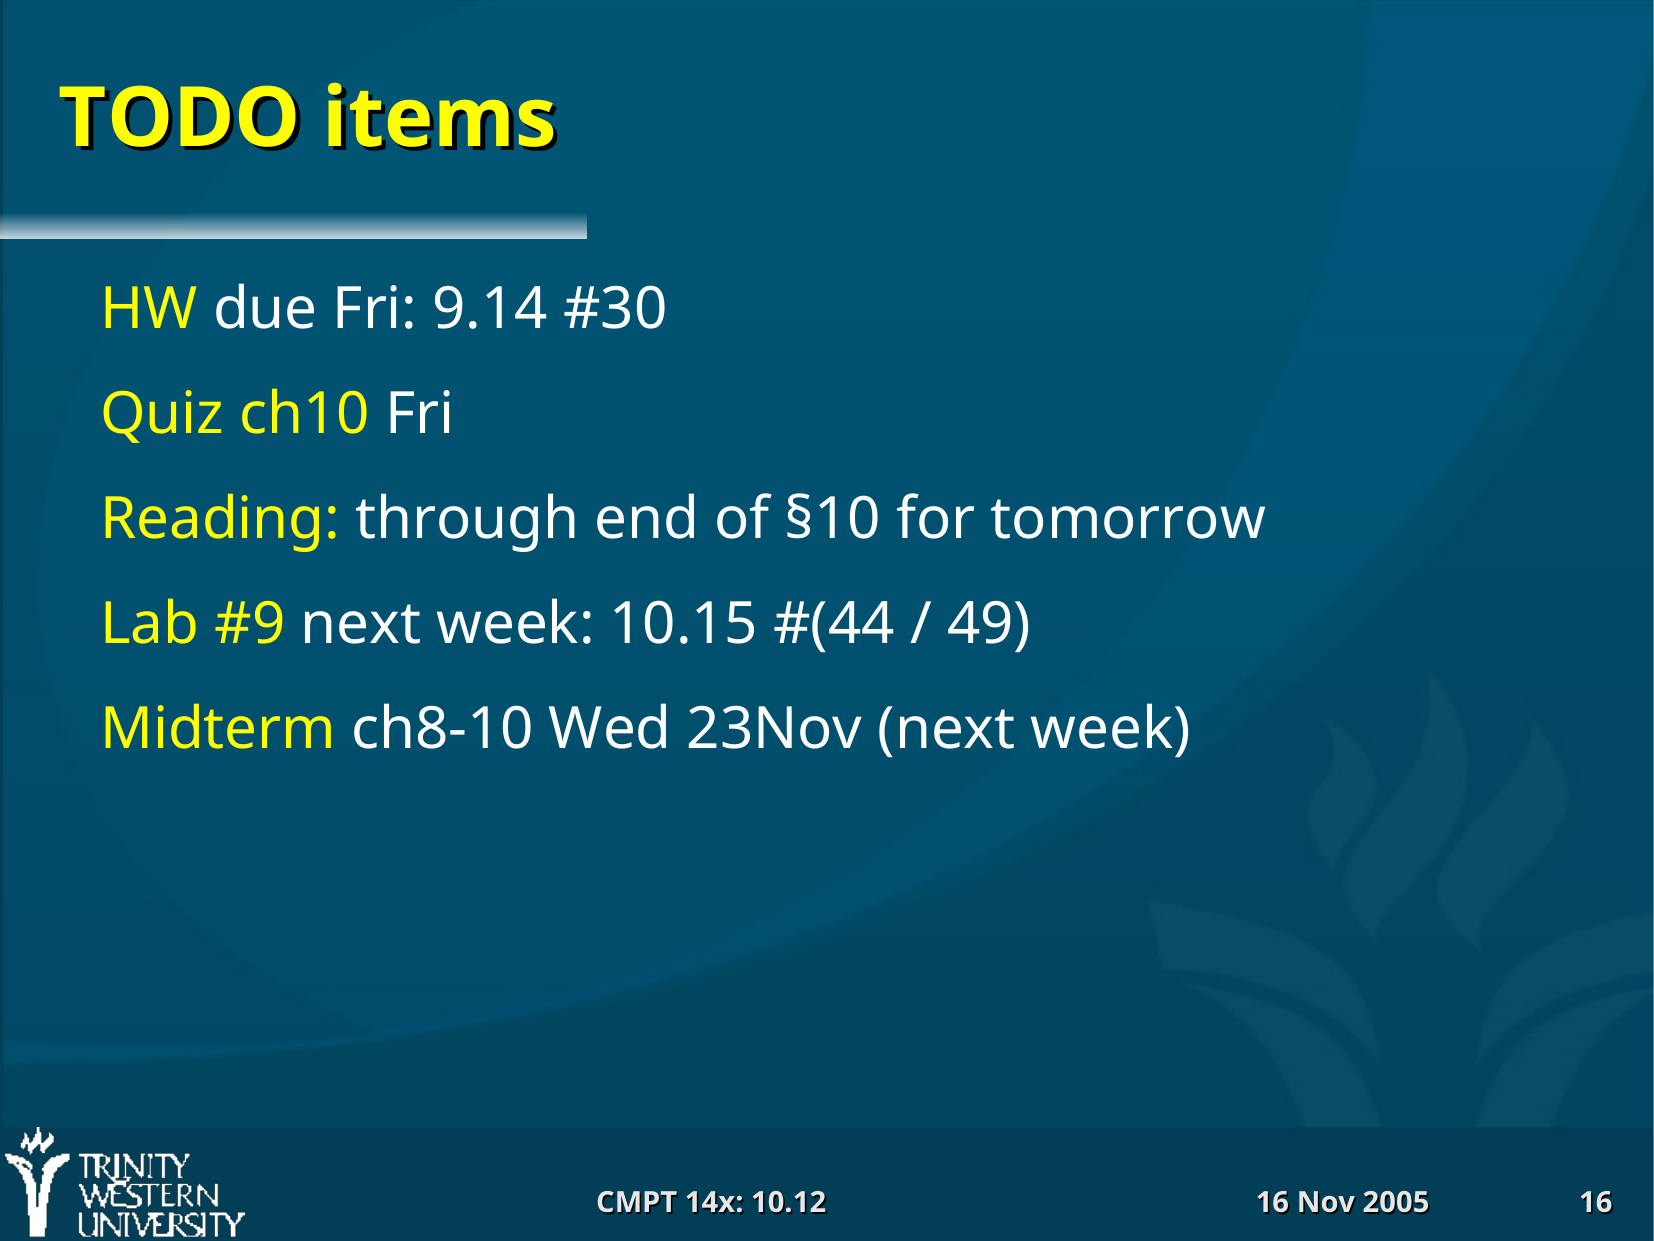

# TODO items
HW due Fri: 9.14 #30
Quiz ch10 Fri
Reading: through end of §10 for tomorrow
Lab #9 next week: 10.15 #(44 / 49)
Midterm ch8-10 Wed 23Nov (next week)
CMPT 14x: 10.12
16 Nov 2005
16